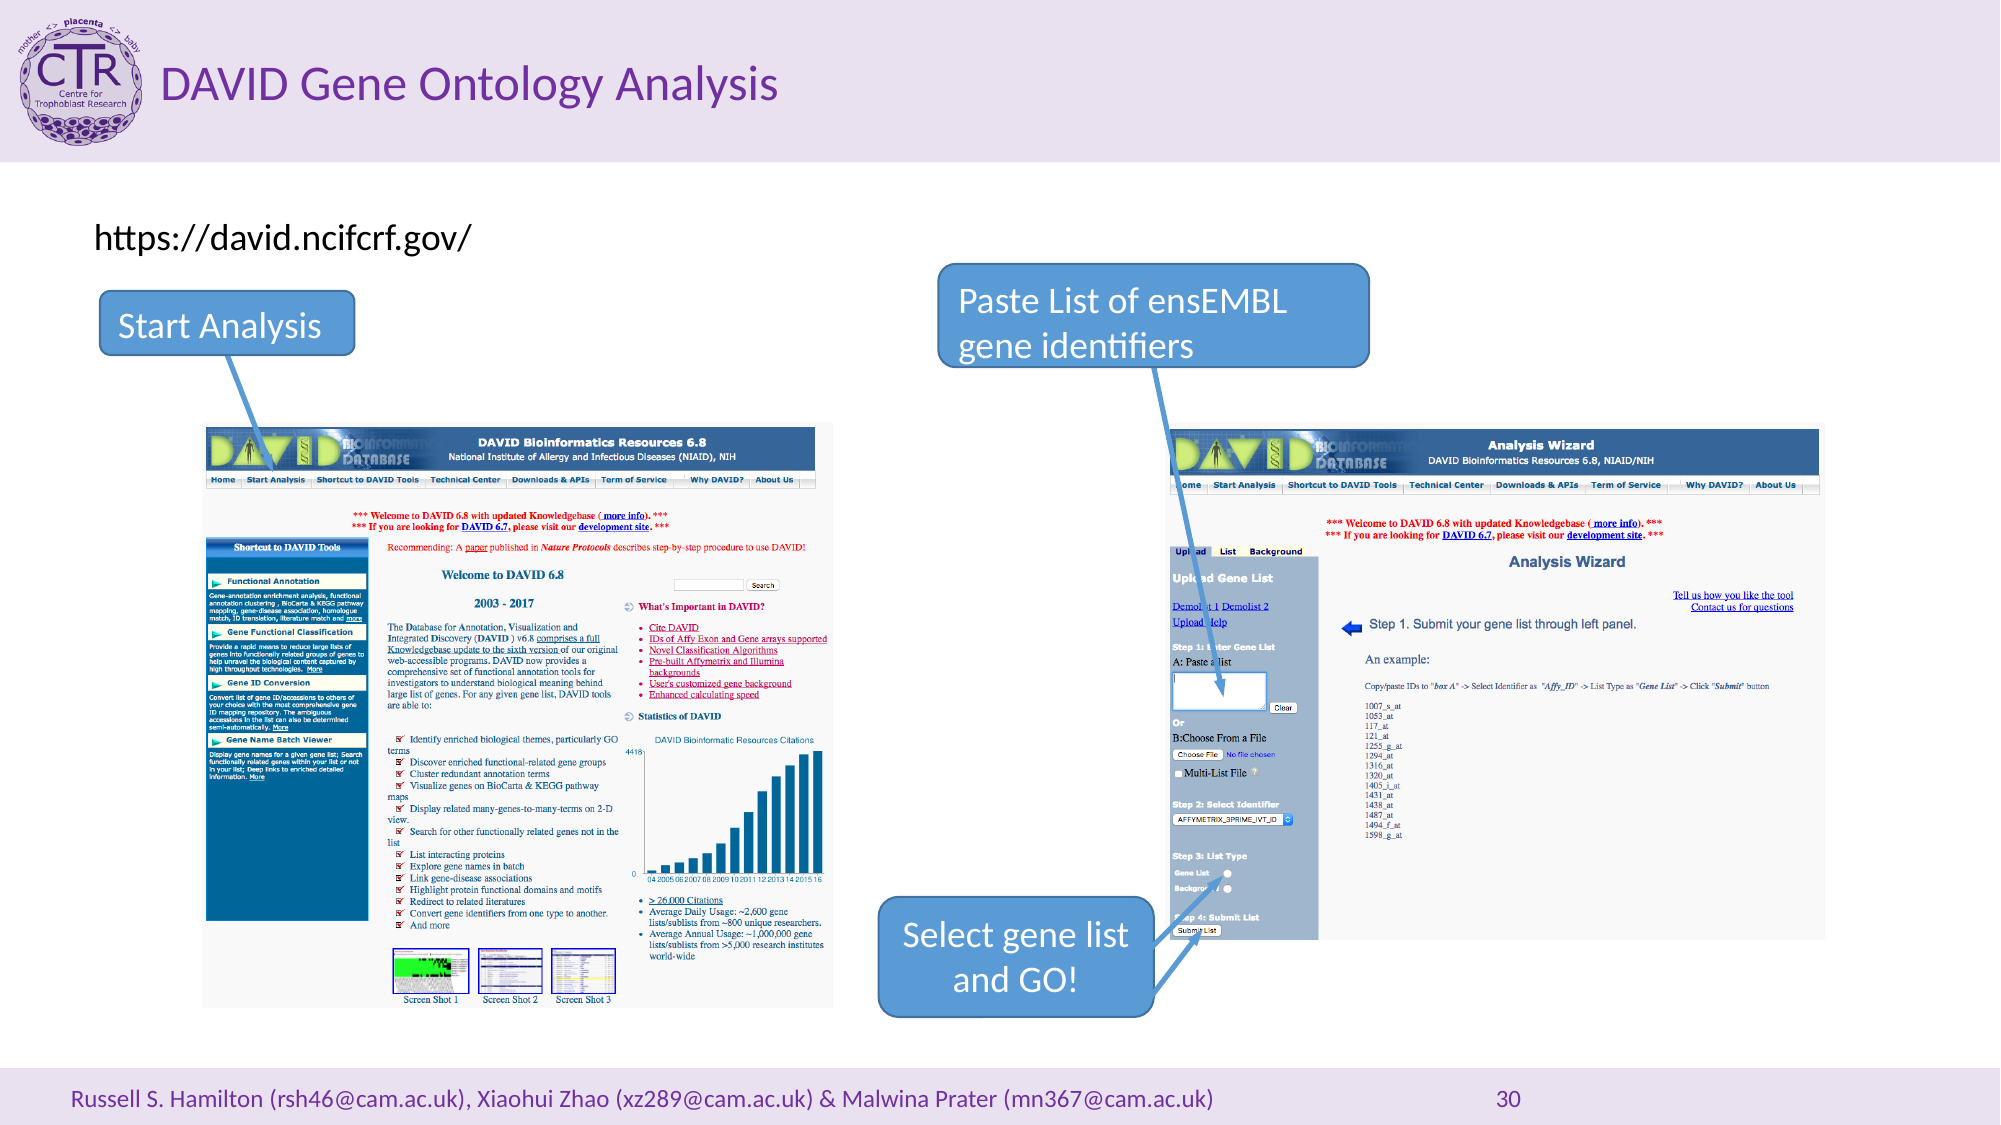

DAVID Gene Ontology Analysis
https://david.ncifcrf.gov/
Paste List of ensEMBL gene identifiers
Start Analysis
Select gene list and GO!
Russell S. Hamilton (rsh46@cam.ac.uk), Xiaohui Zhao (xz289@cam.ac.uk) & Malwina Prater (mn367@cam.ac.uk)